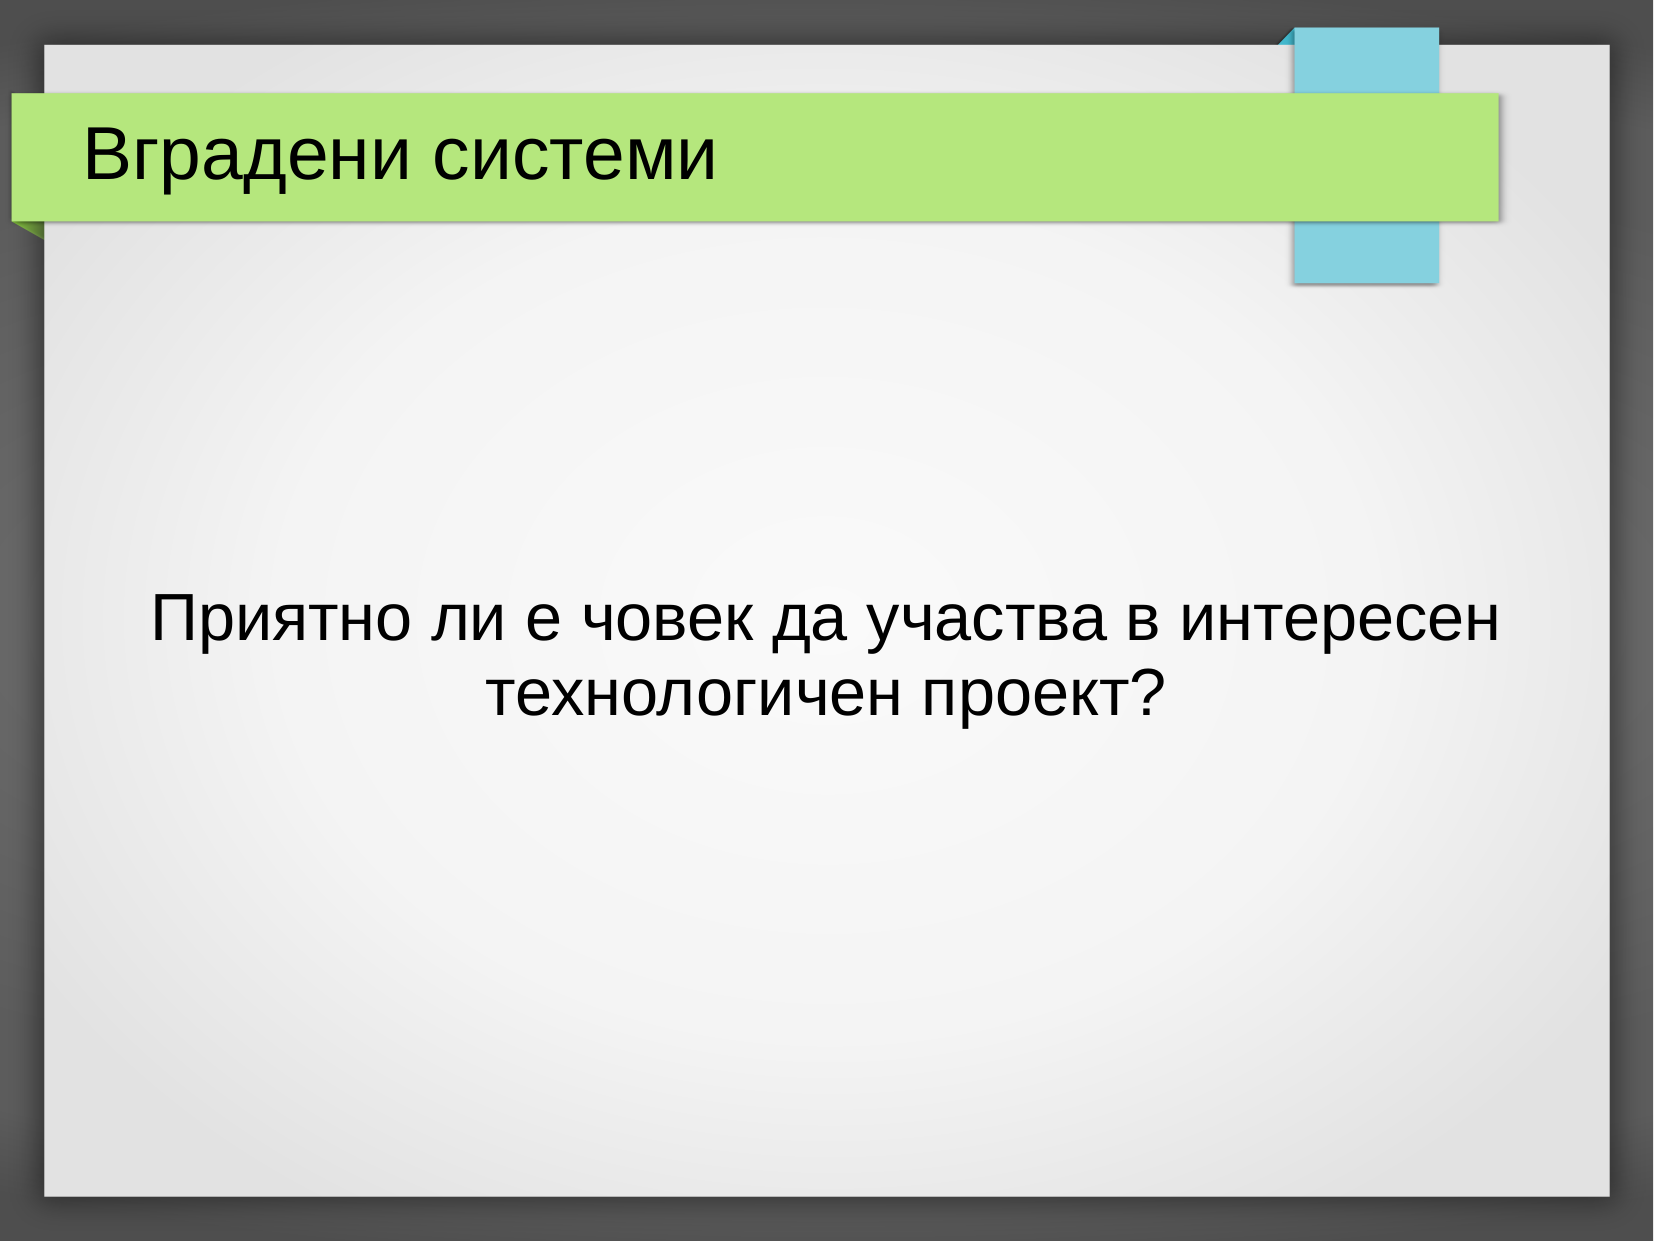

# Вградени системи
Приятно ли е човек да участва в интересен технологичен проект?